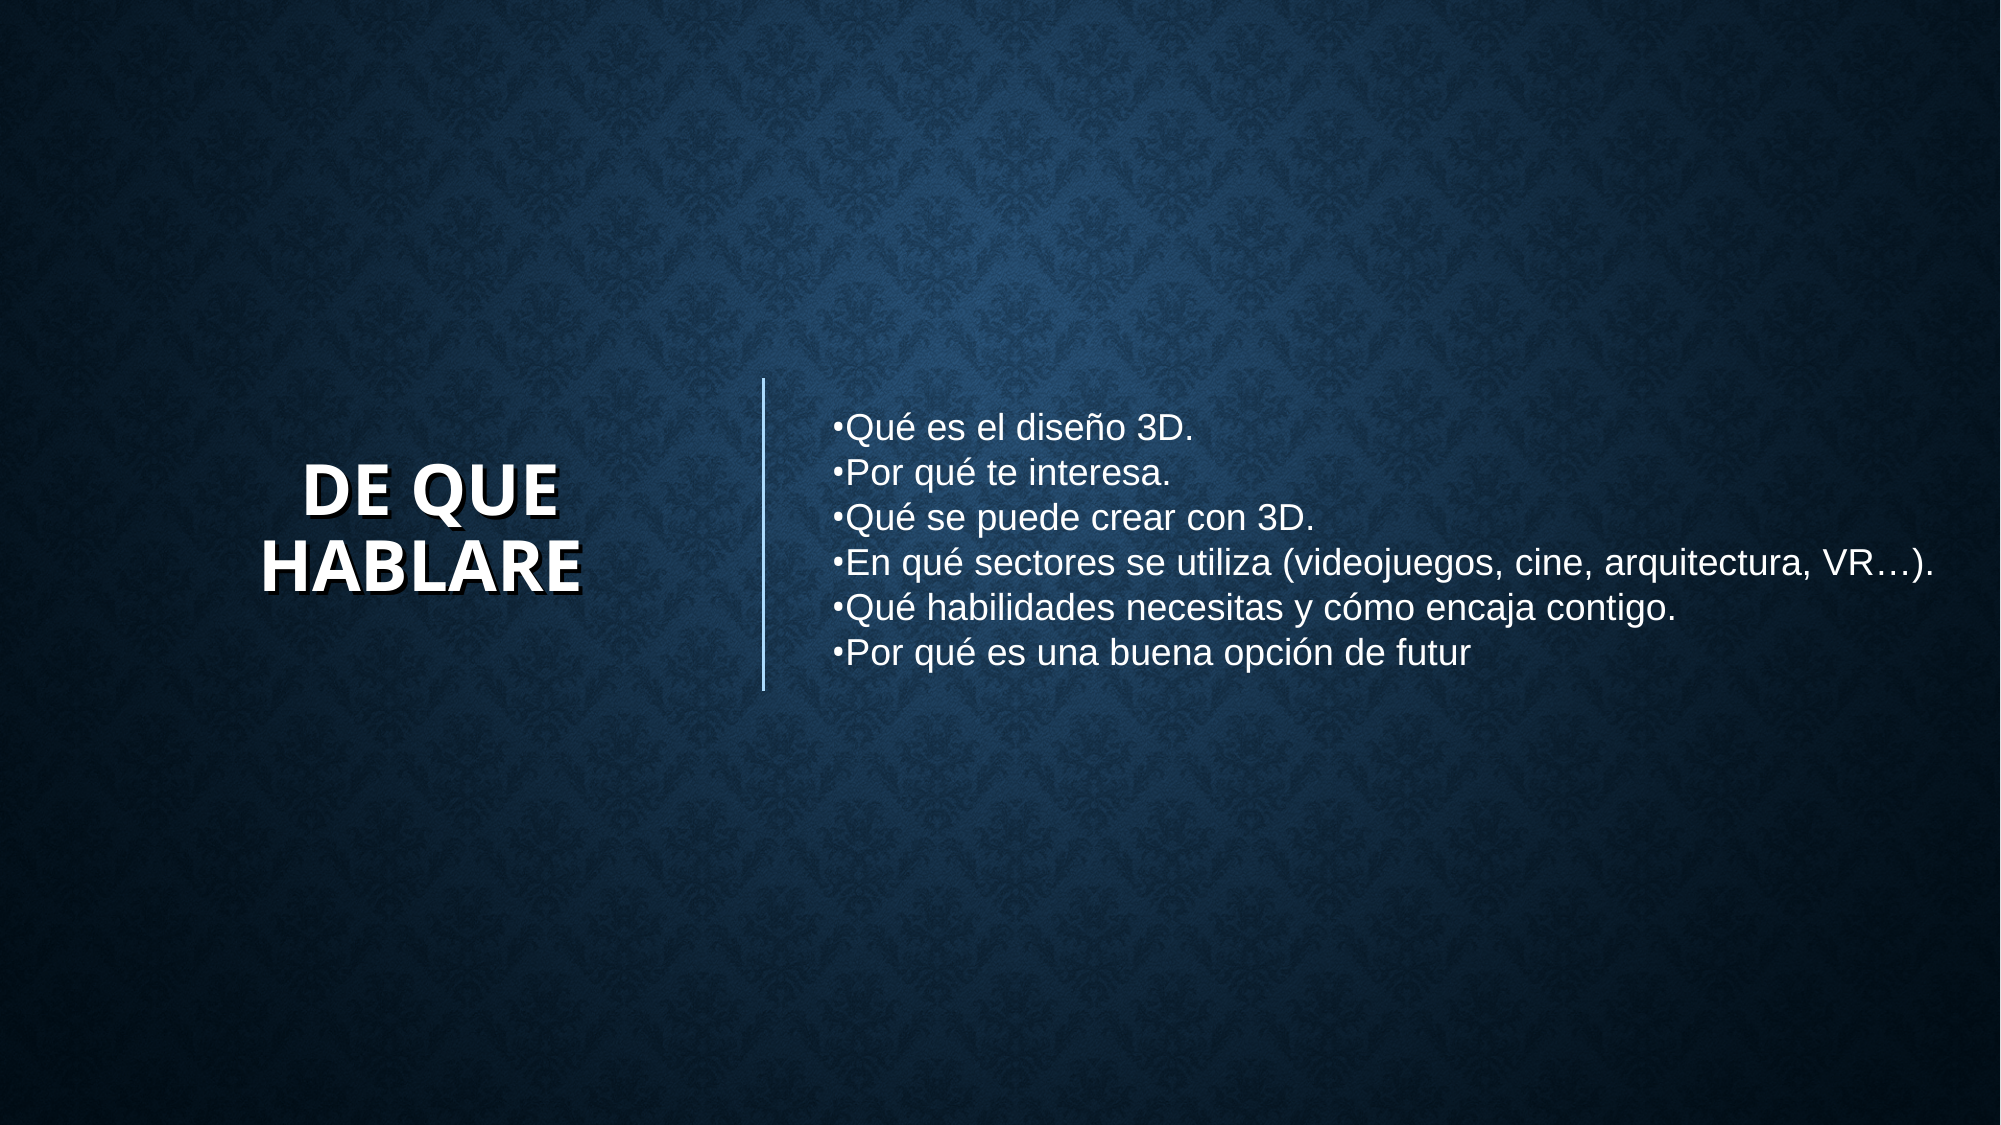

# De que hablare
Qué es el diseño 3D.
Por qué te interesa.
Qué se puede crear con 3D.
En qué sectores se utiliza (videojuegos, cine, arquitectura, VR…).
Qué habilidades necesitas y cómo encaja contigo.
Por qué es una buena opción de futur